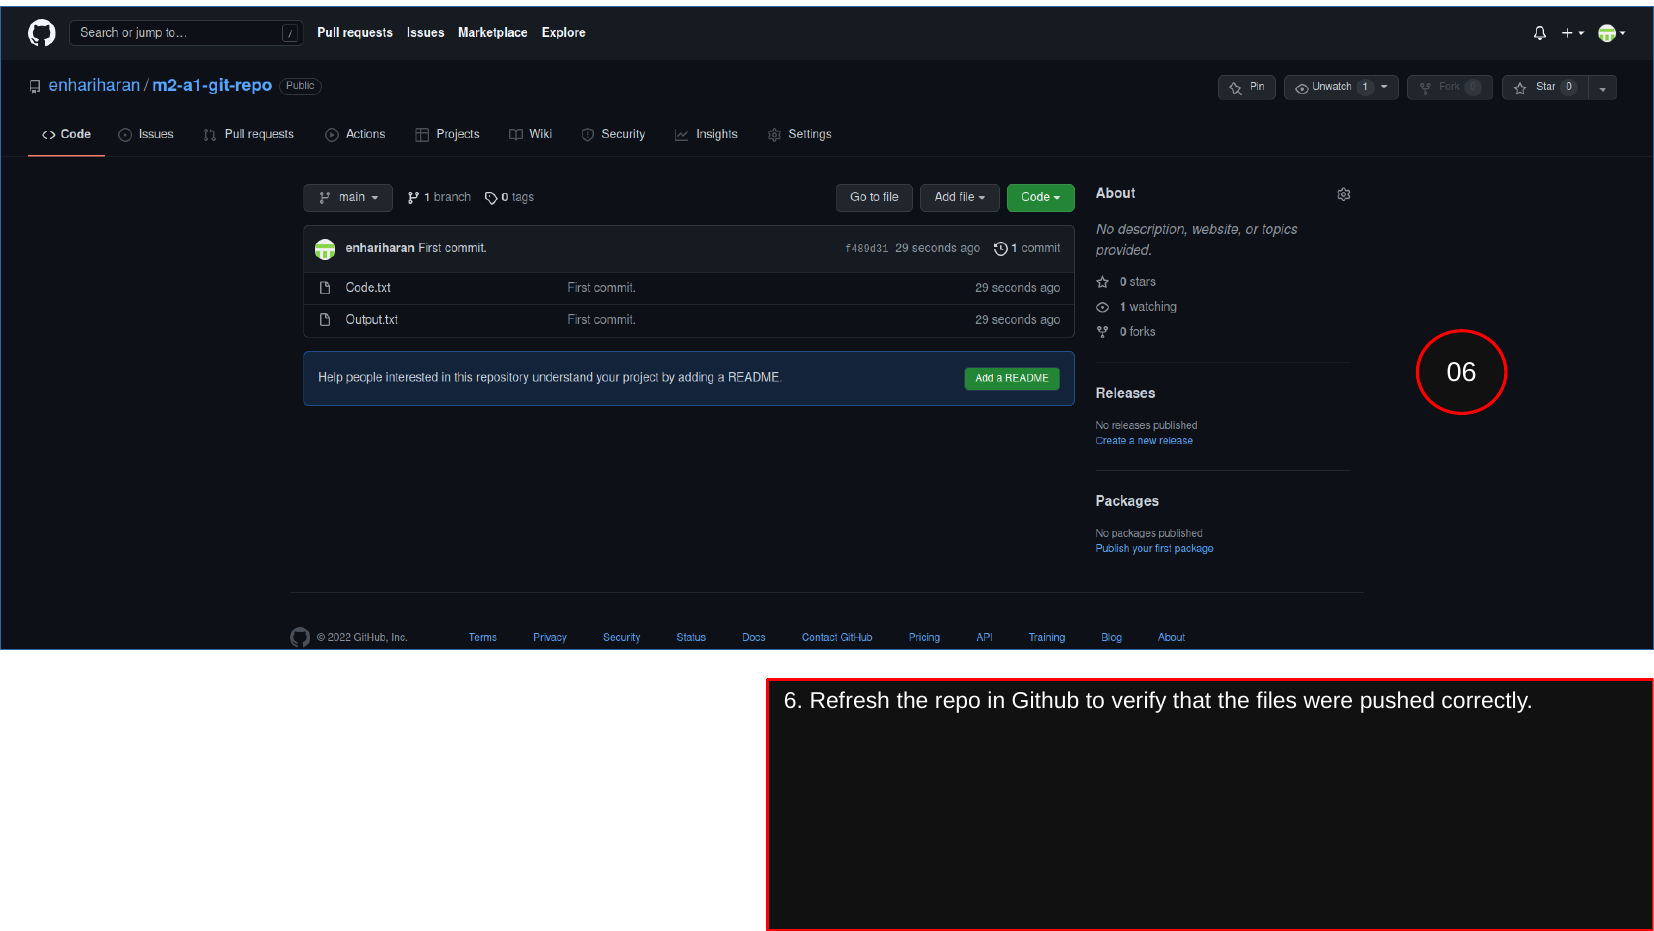

06
6. Refresh the repo in Github to verify that the files were pushed correctly.